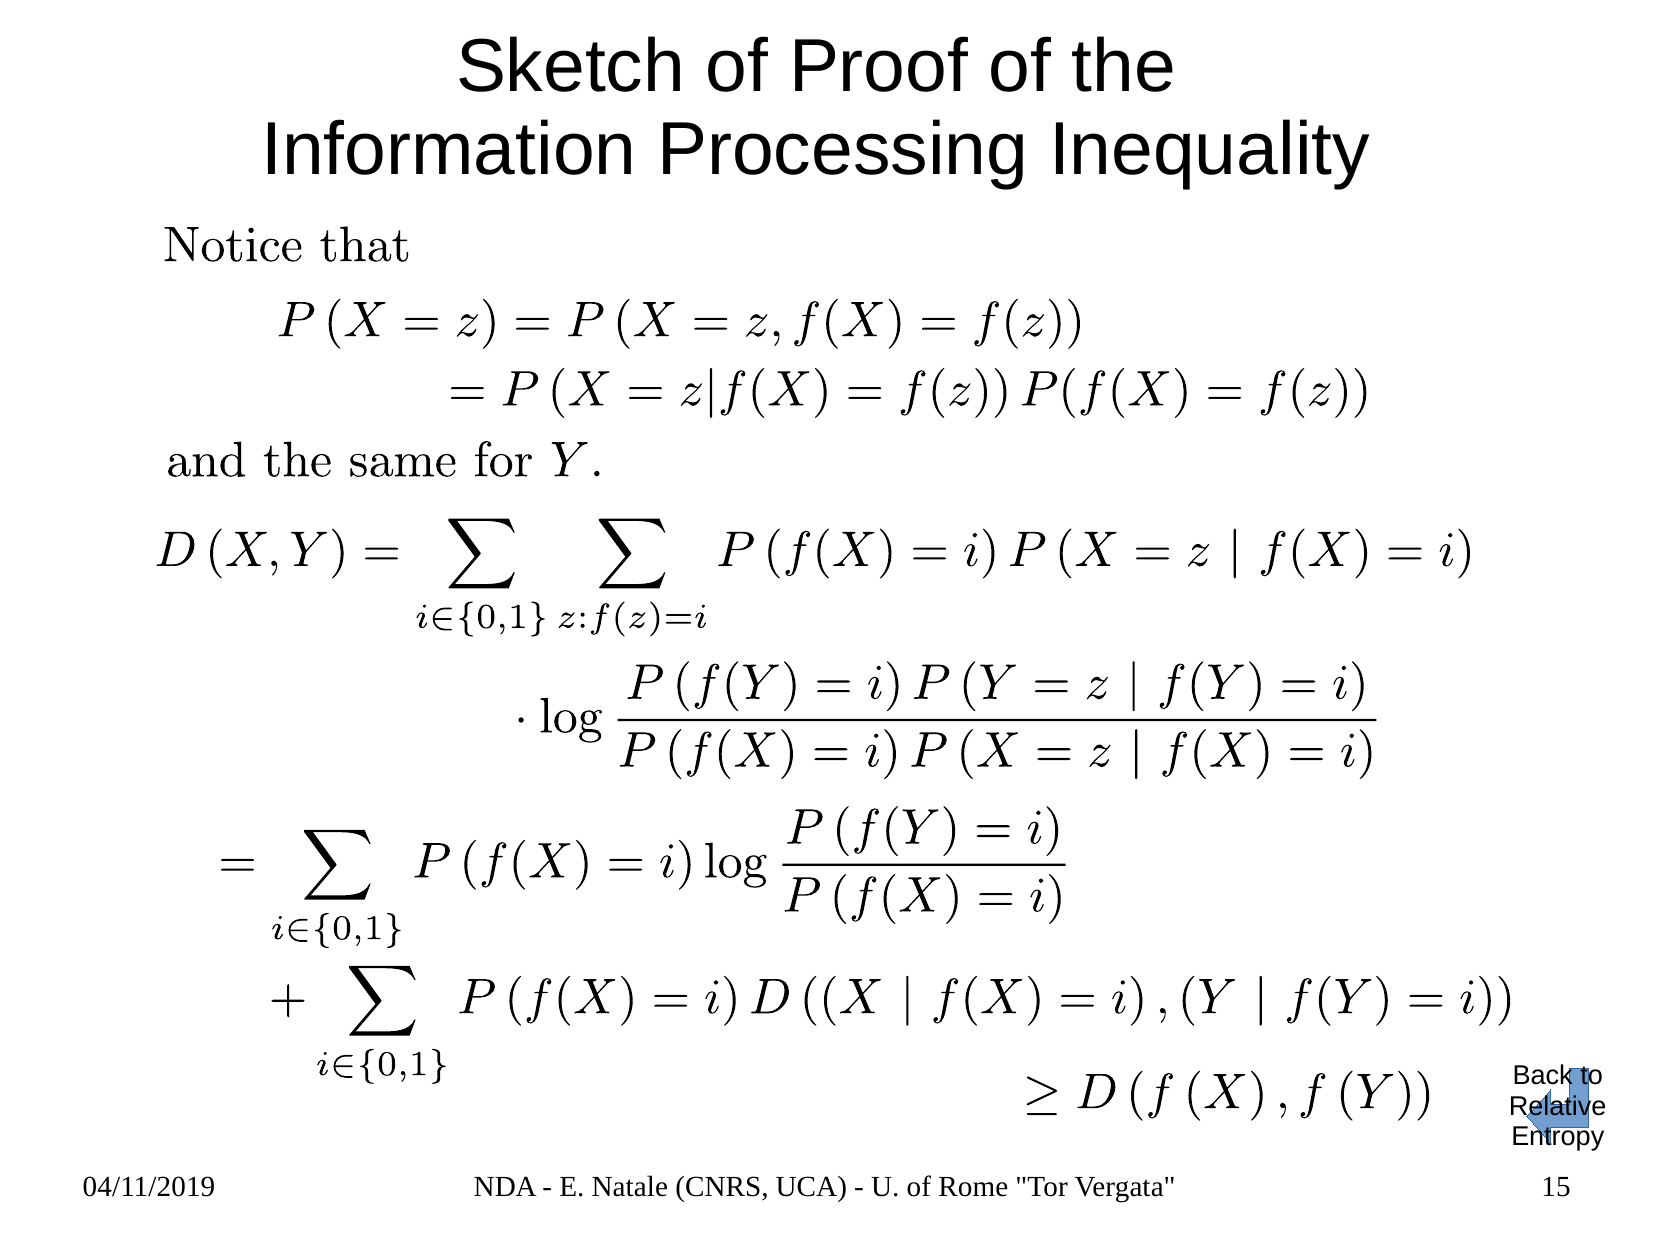

# Sketch of Proof of the Information Processing Inequality
Back to
Relative
Entropy
04/11/2019
NDA - E. Natale (CNRS, UCA) - U. of Rome "Tor Vergata"
15